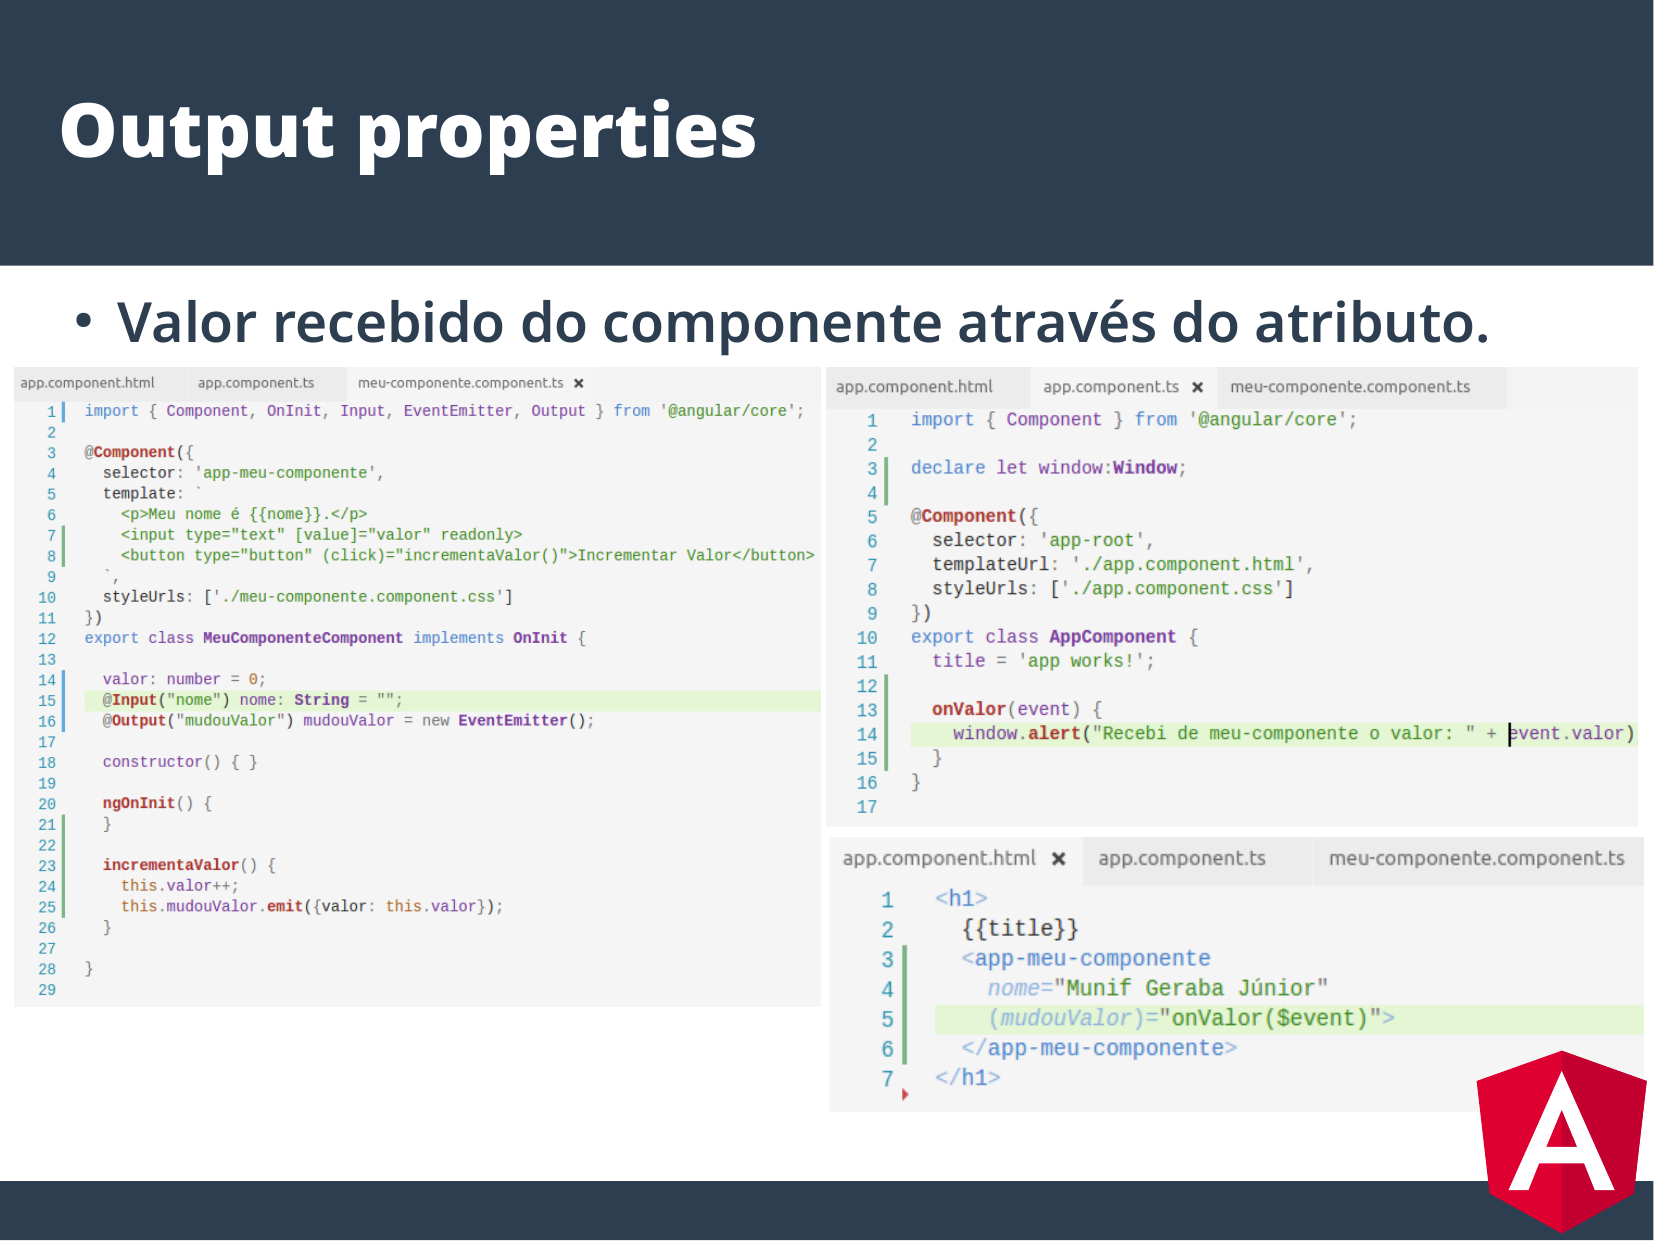

# Output properties
Valor recebido do componente através do atributo.